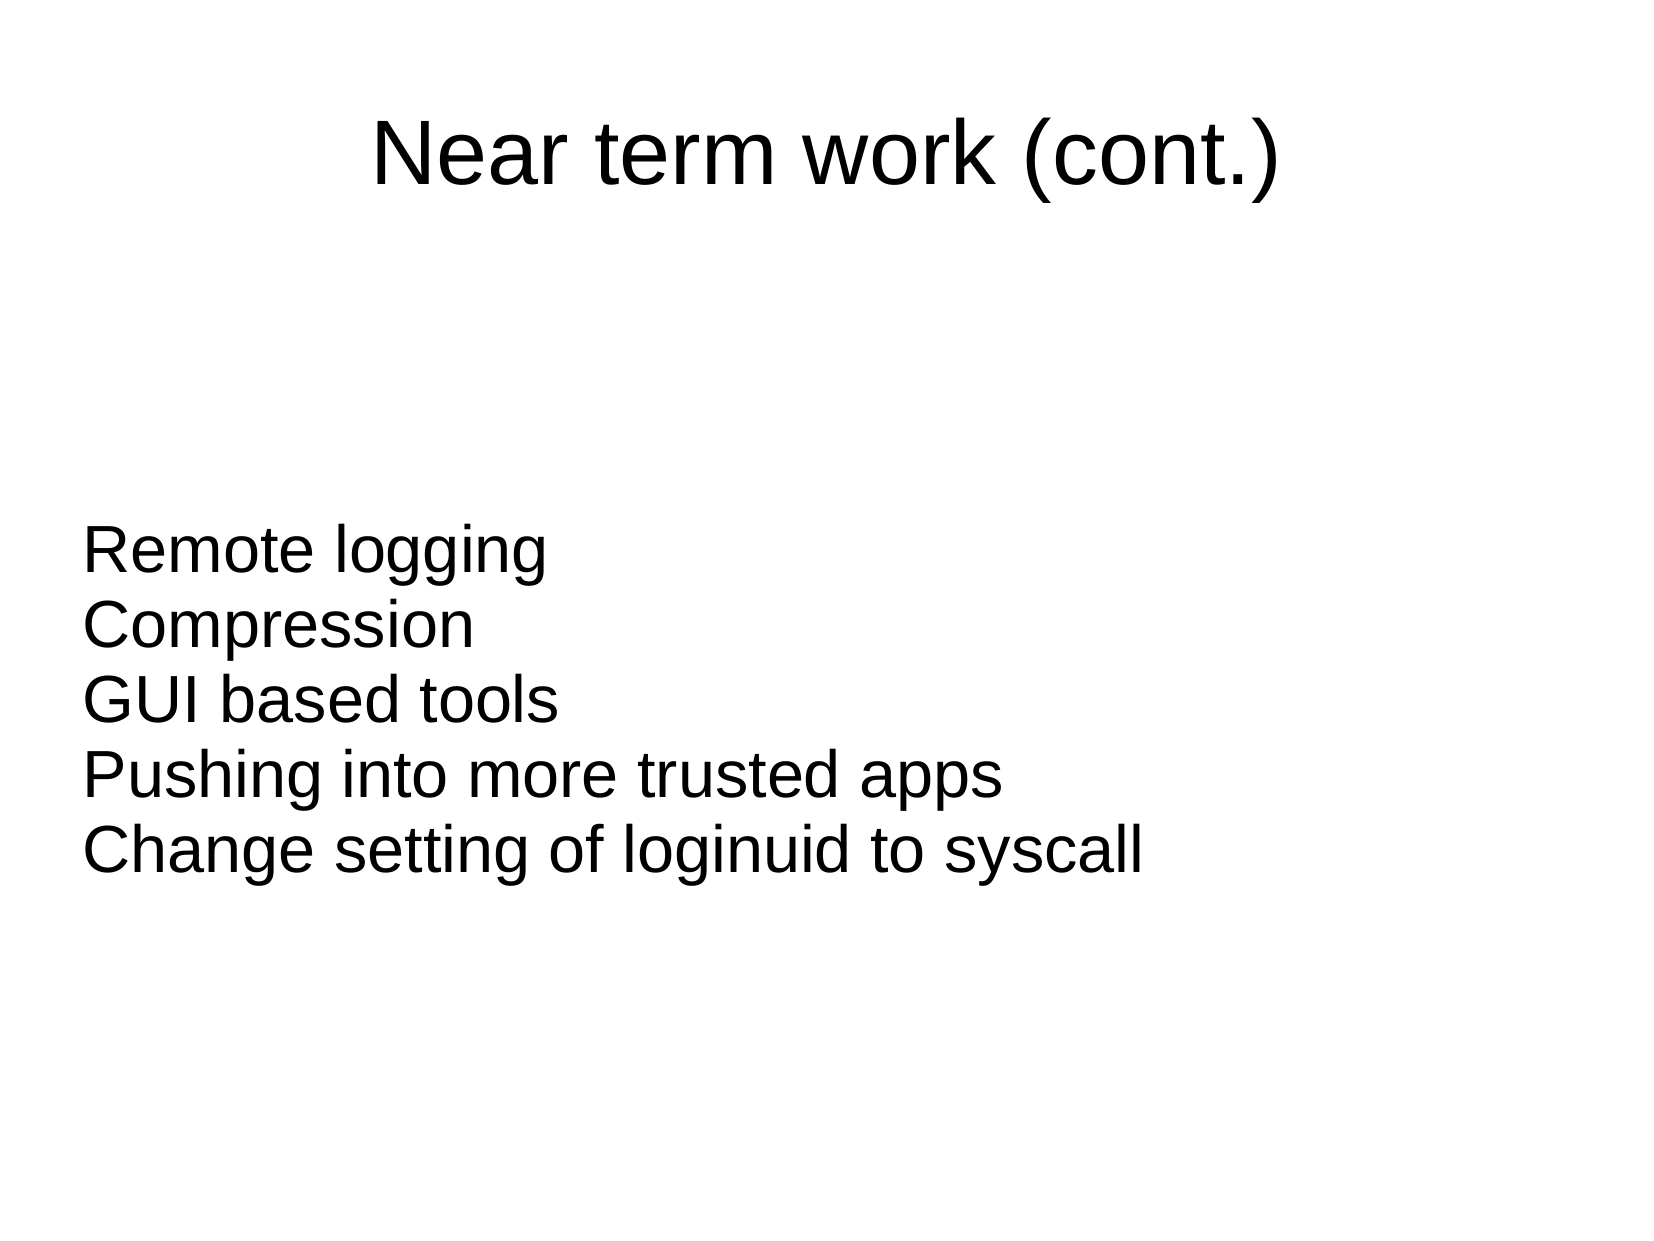

# Near term work (cont.)
Remote logging
Compression
GUI based tools
Pushing into more trusted apps
Change setting of loginuid to syscall